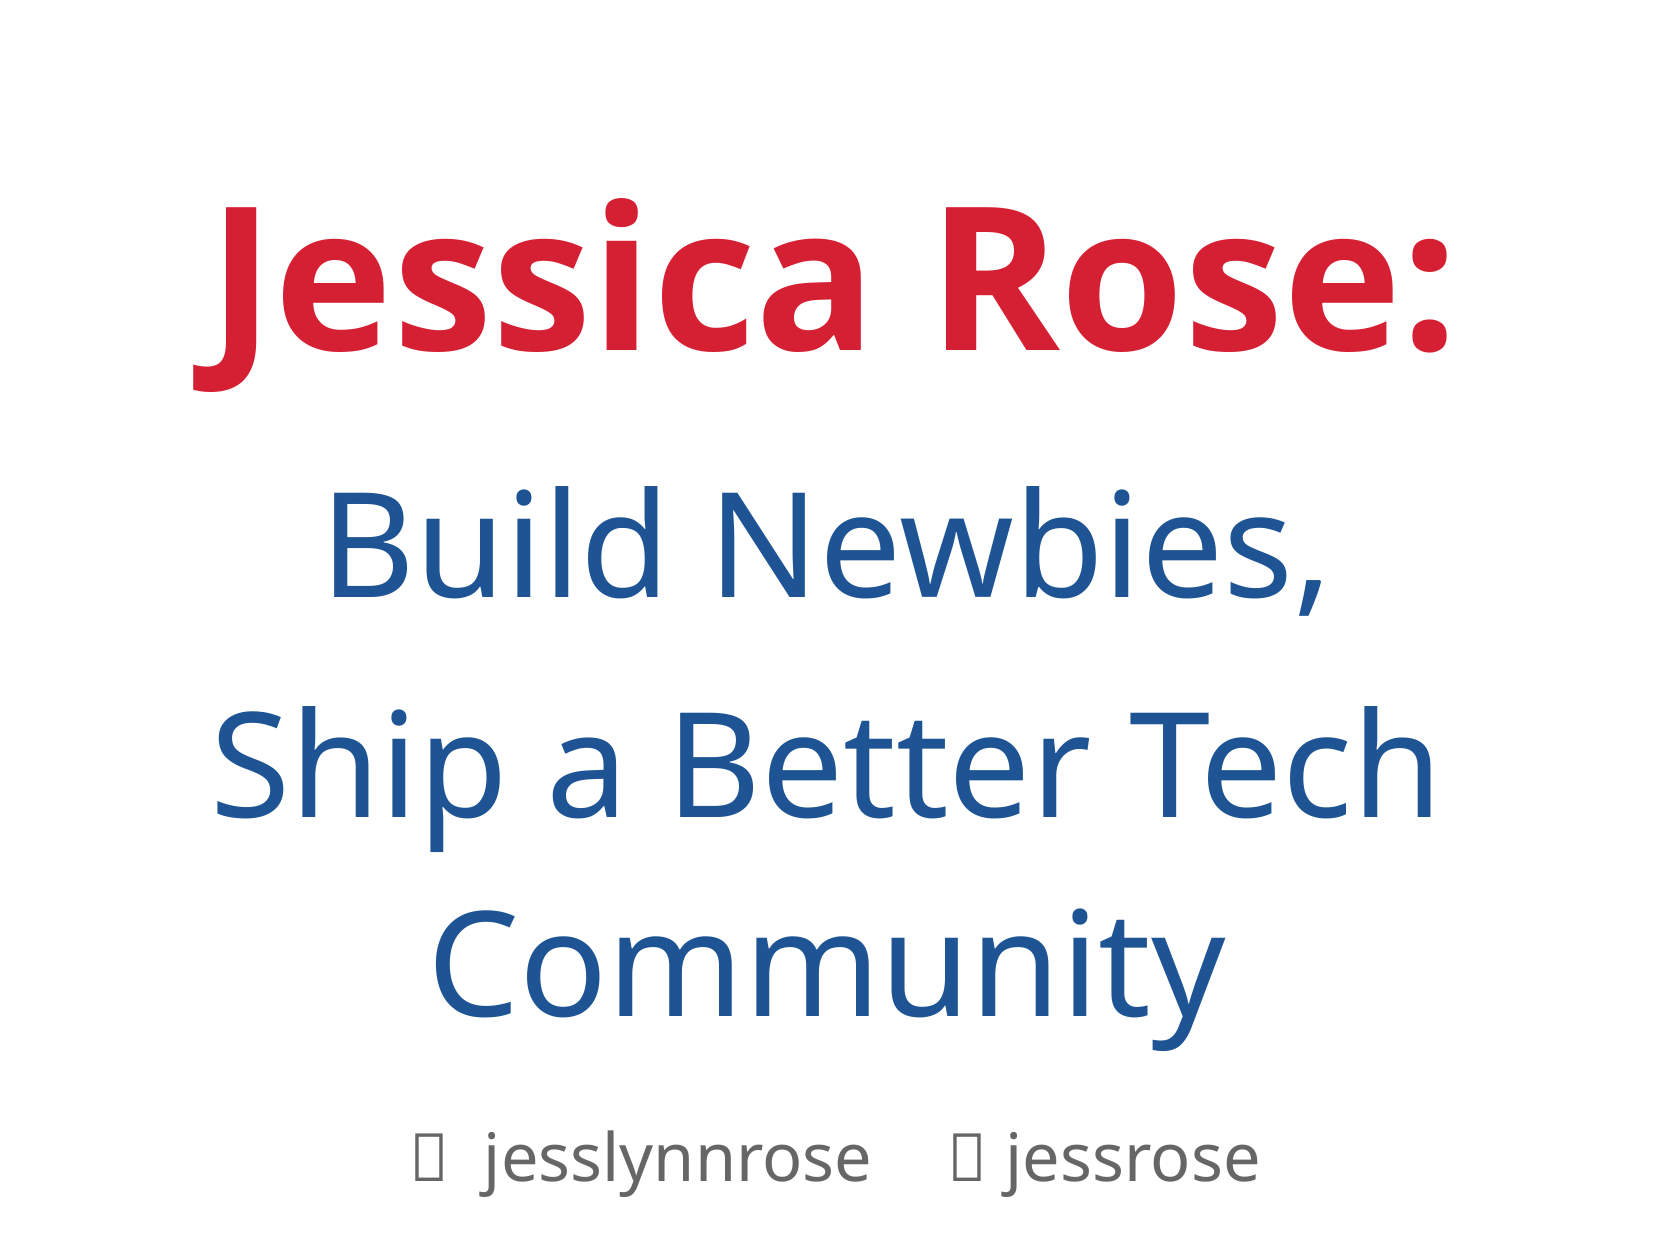

Jessica Rose:
# Build Newbies,
Ship a Better Tech Community
  jesslynnrose  jessrose